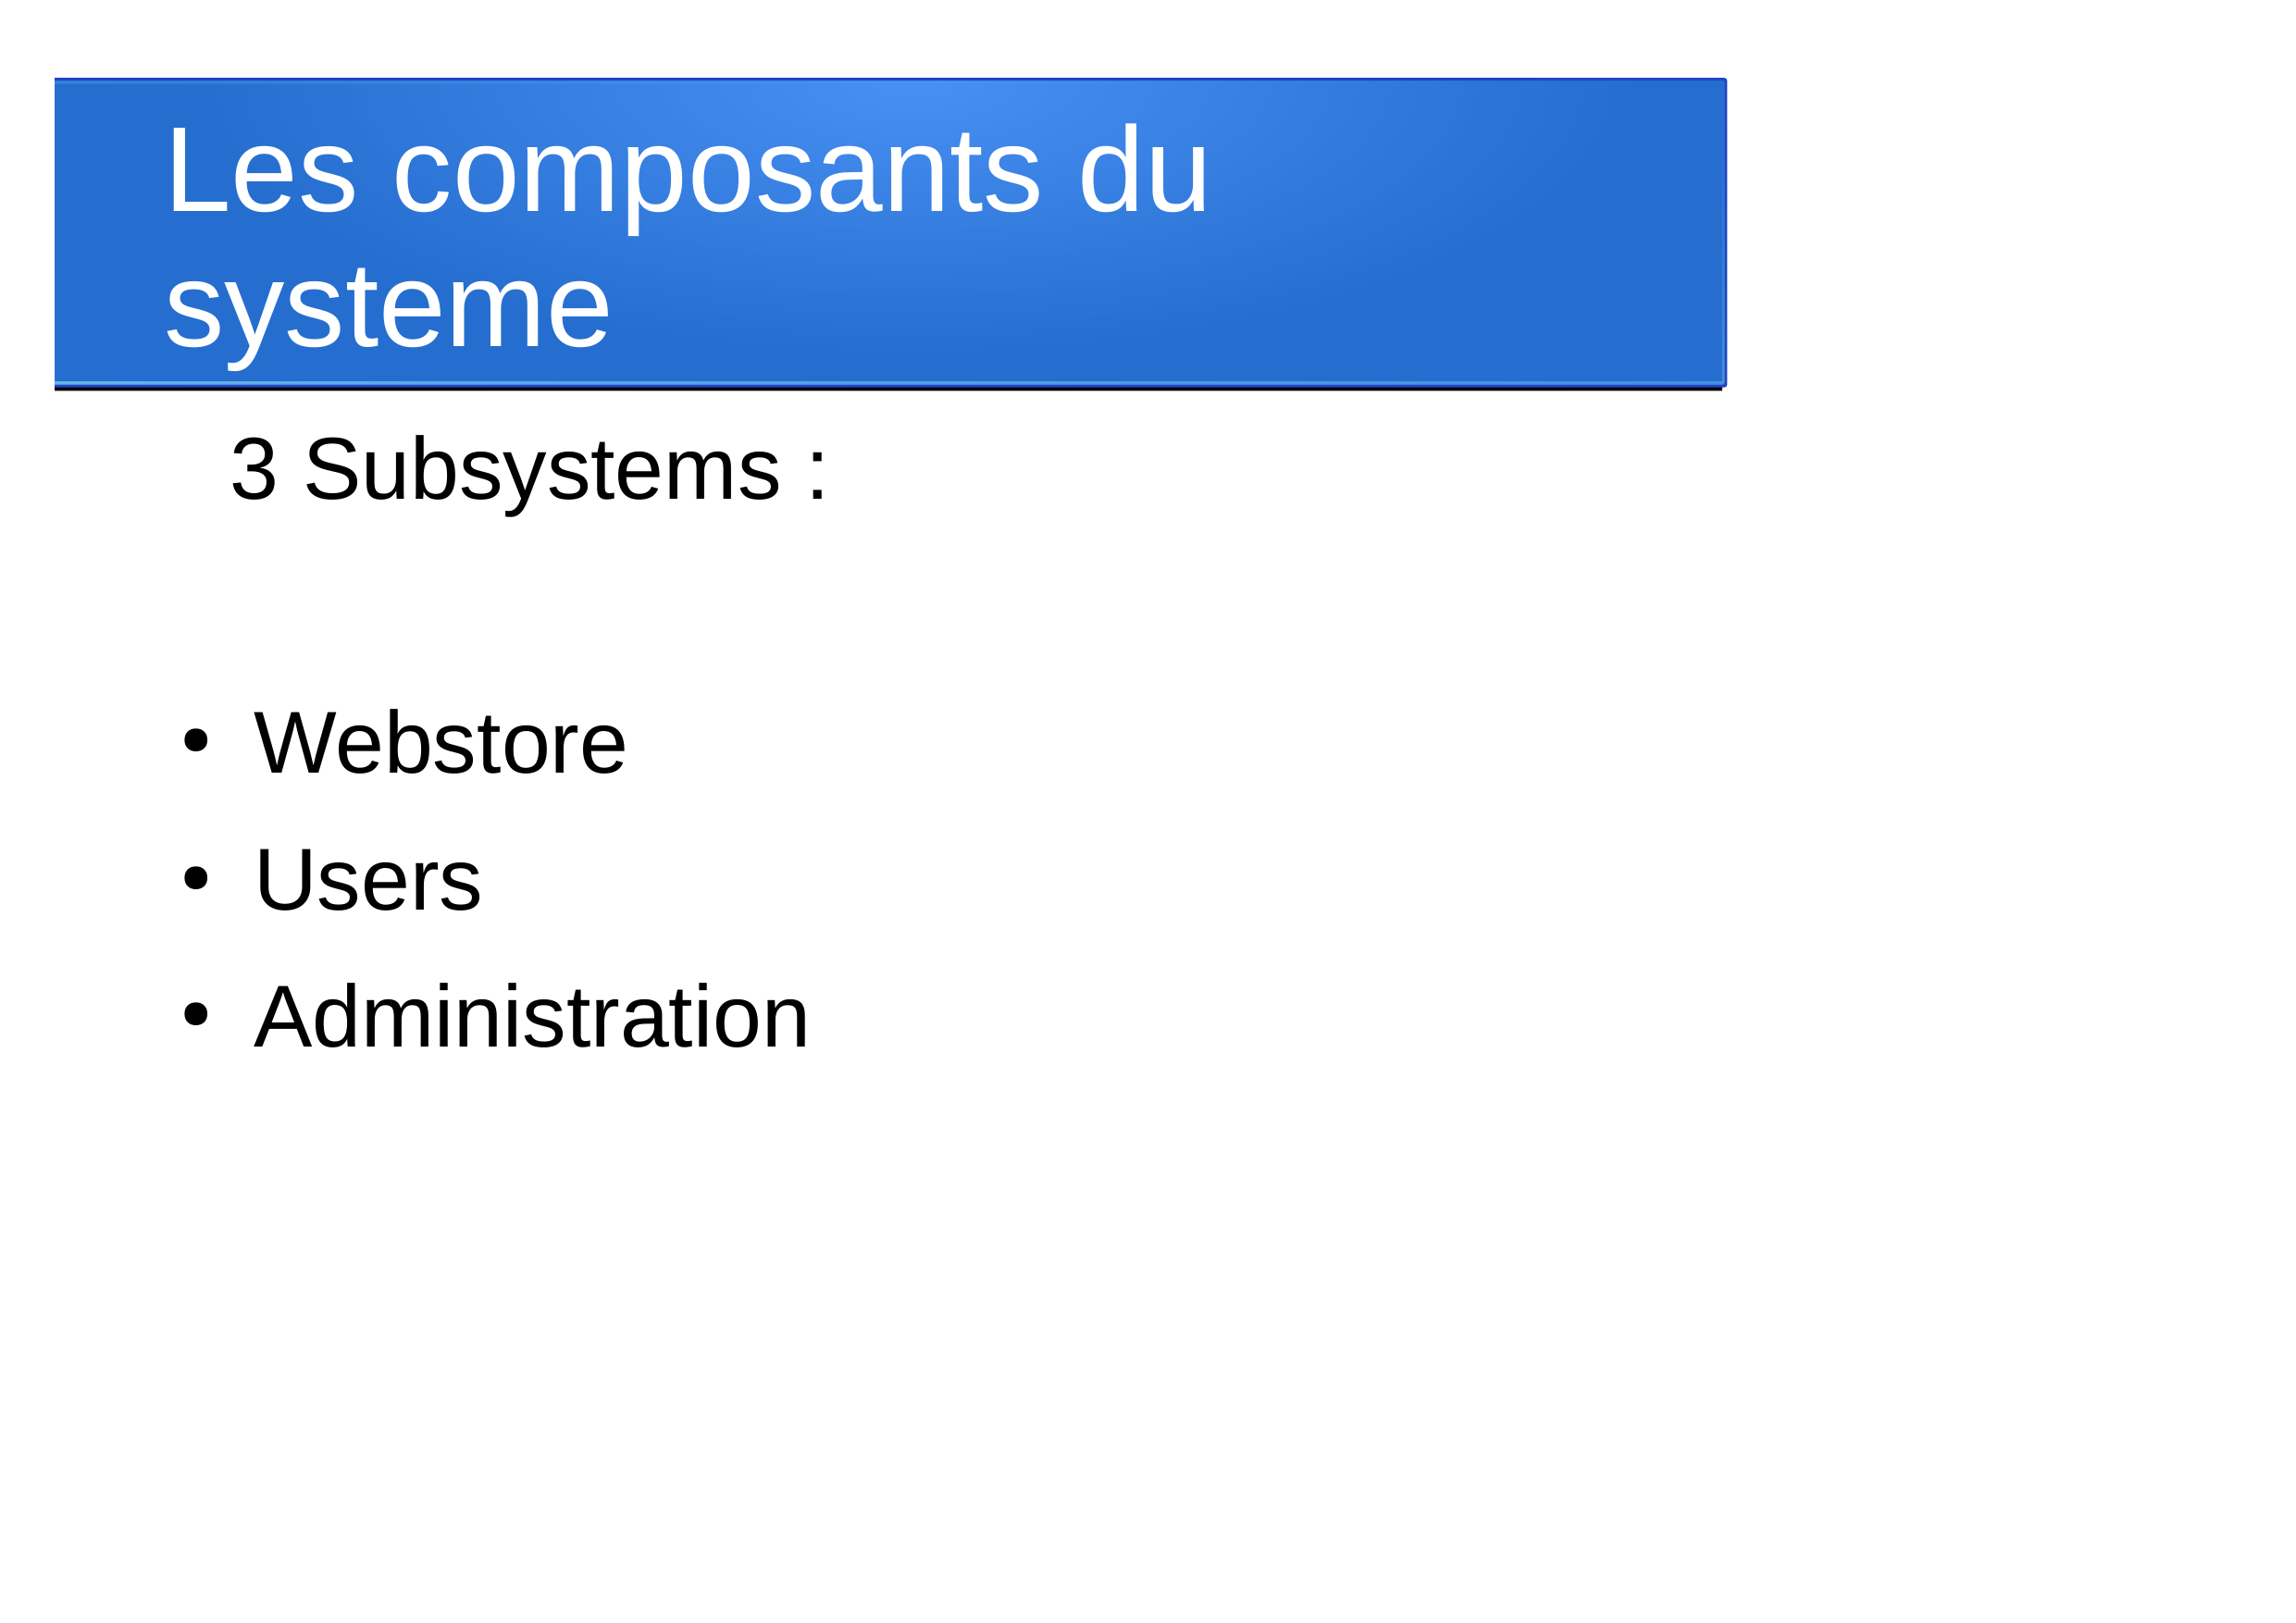

# Les composants du systeme
3 Subsystems :
 Webstore
 Users
 Administration